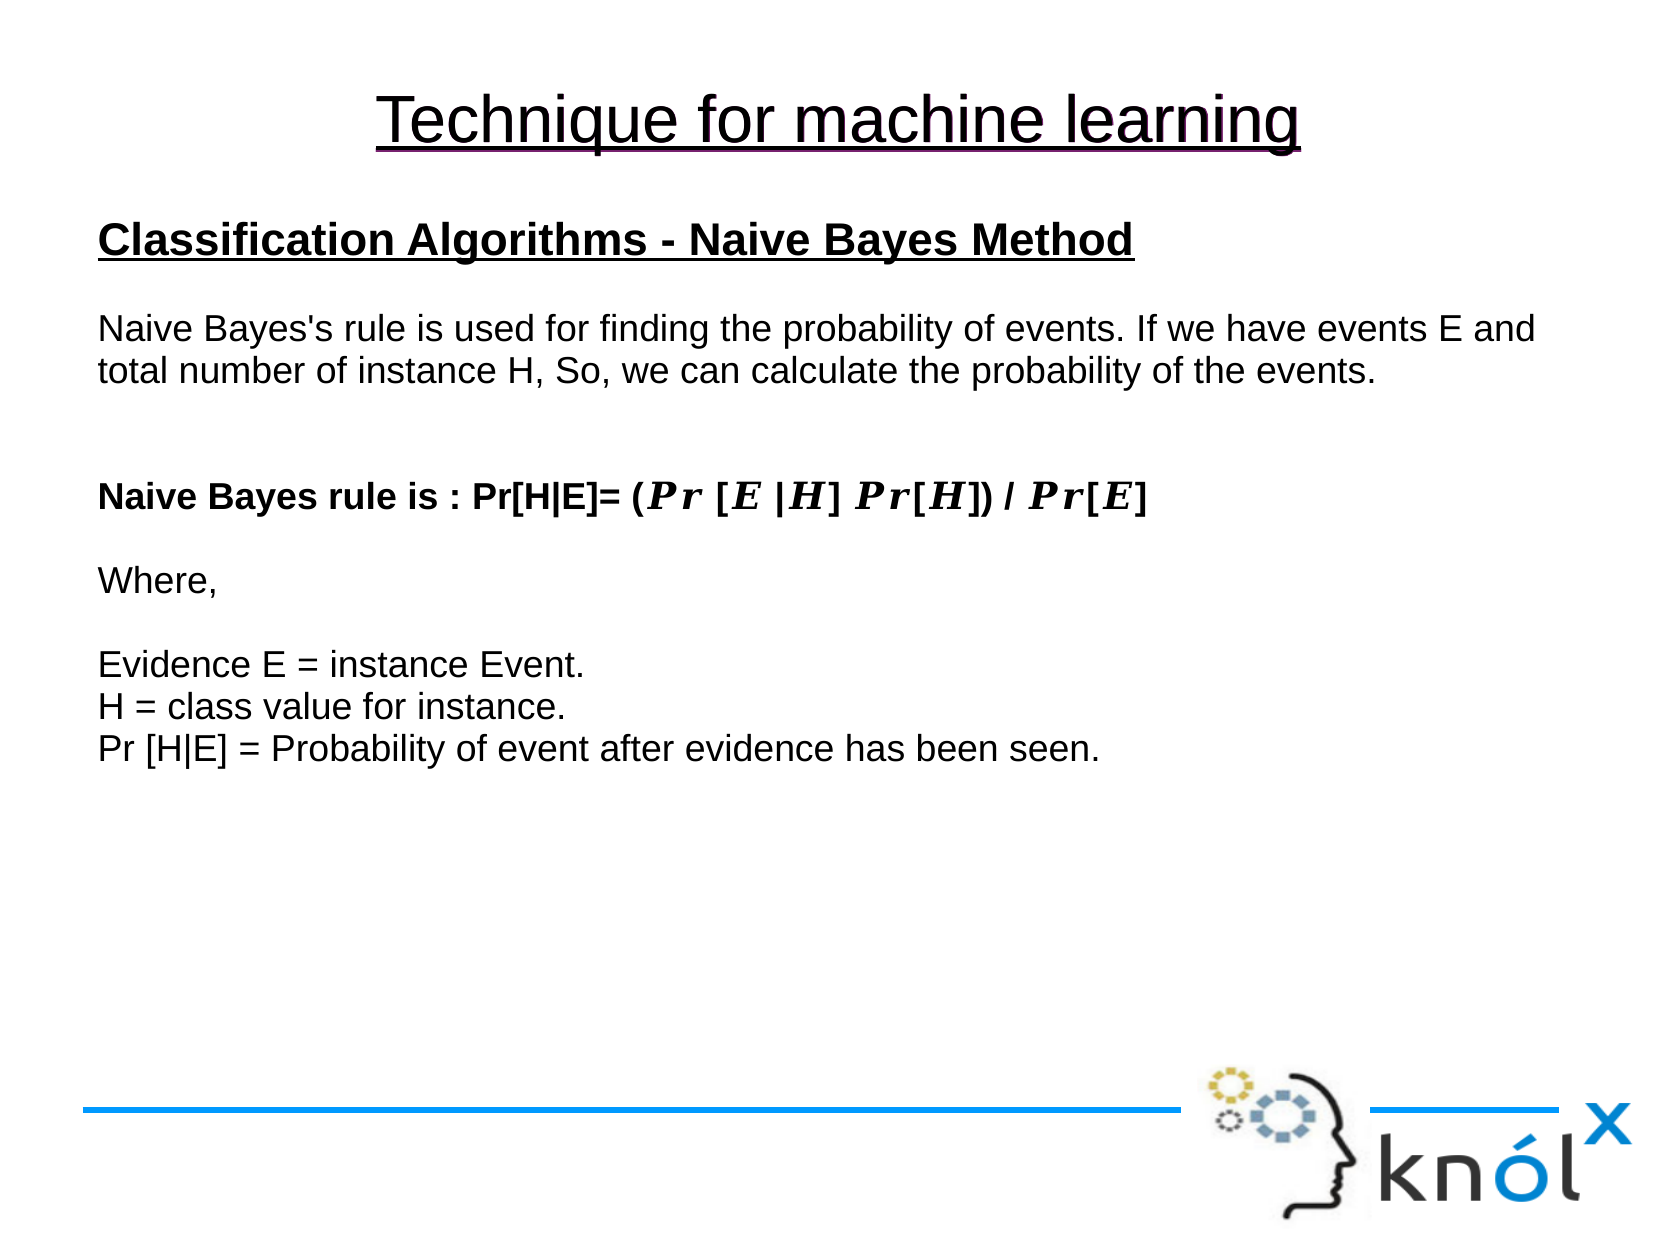

# Technique for machine learning
Classification Algorithms - Naive Bayes Method
Naive Bayes's rule is used for finding the probability of events. If we have events E and total number of instance H, So, we can calculate the probability of the events.
Naive Bayes rule is : Pr[H|E]= (𝑷𝒓 [𝑬 |𝑯] 𝑷𝒓[𝑯]) / 𝑷𝒓[𝑬]
Where,
Evidence E = instance Event.
H = class value for instance.
Pr [H|E] = Probability of event after evidence has been seen.